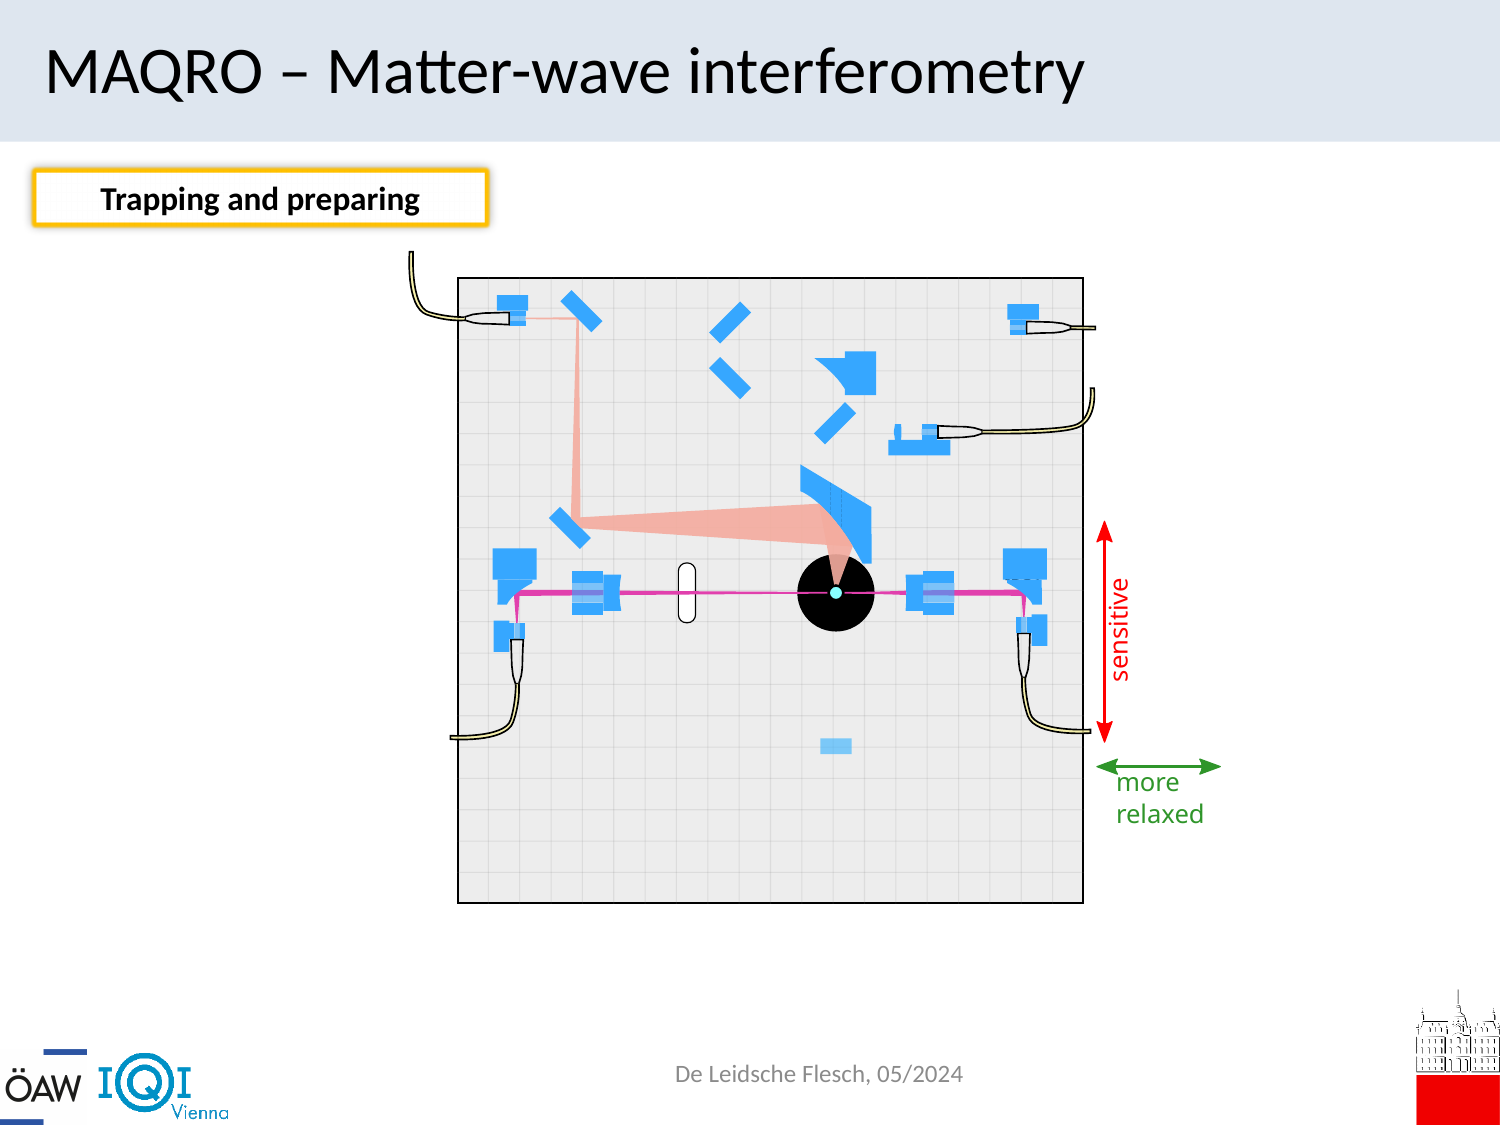

# MAQRO – Matter-wave interferometry
Trapping and preparing
De Leidsche Flesch, 05/2024